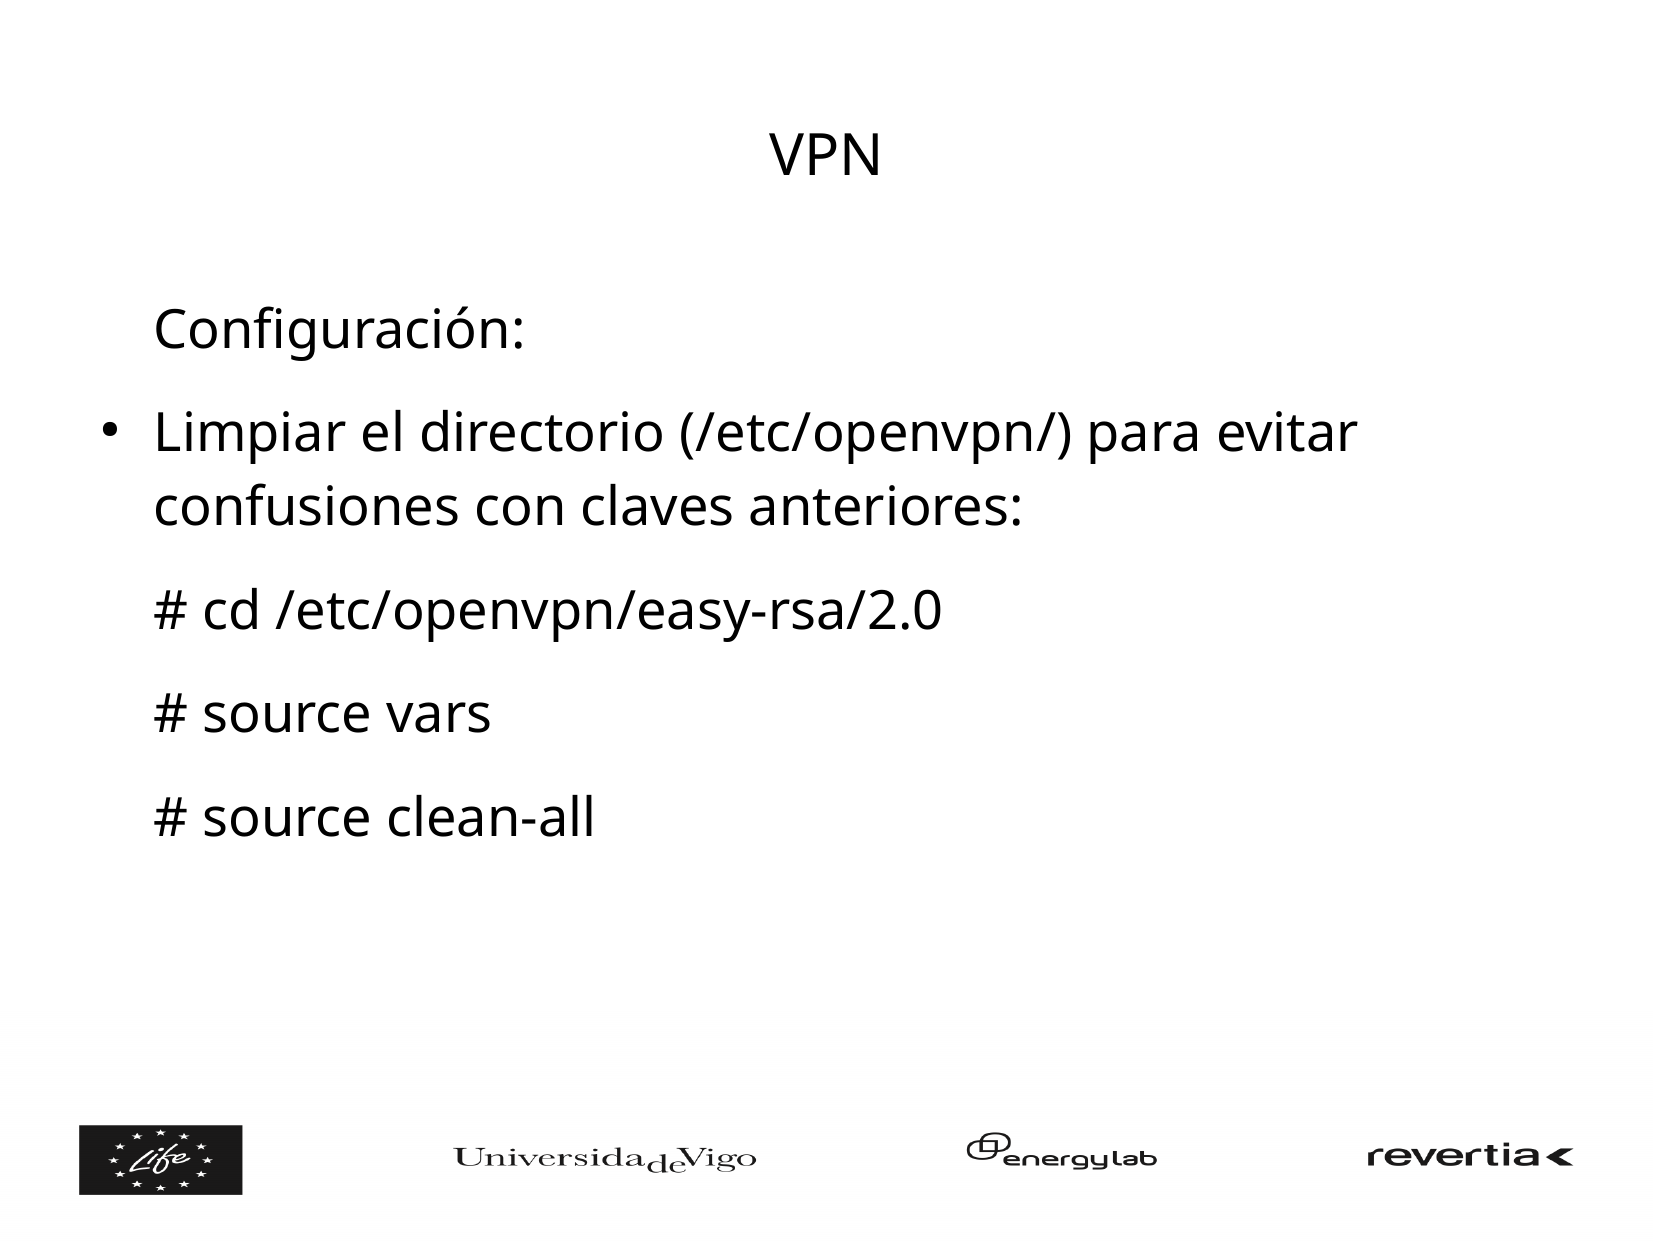

# VPN
Configuración:
Limpiar el directorio (/etc/openvpn/) para evitar confusiones con claves anteriores:
# cd /etc/openvpn/easy-rsa/2.0
# source vars
# source clean-all